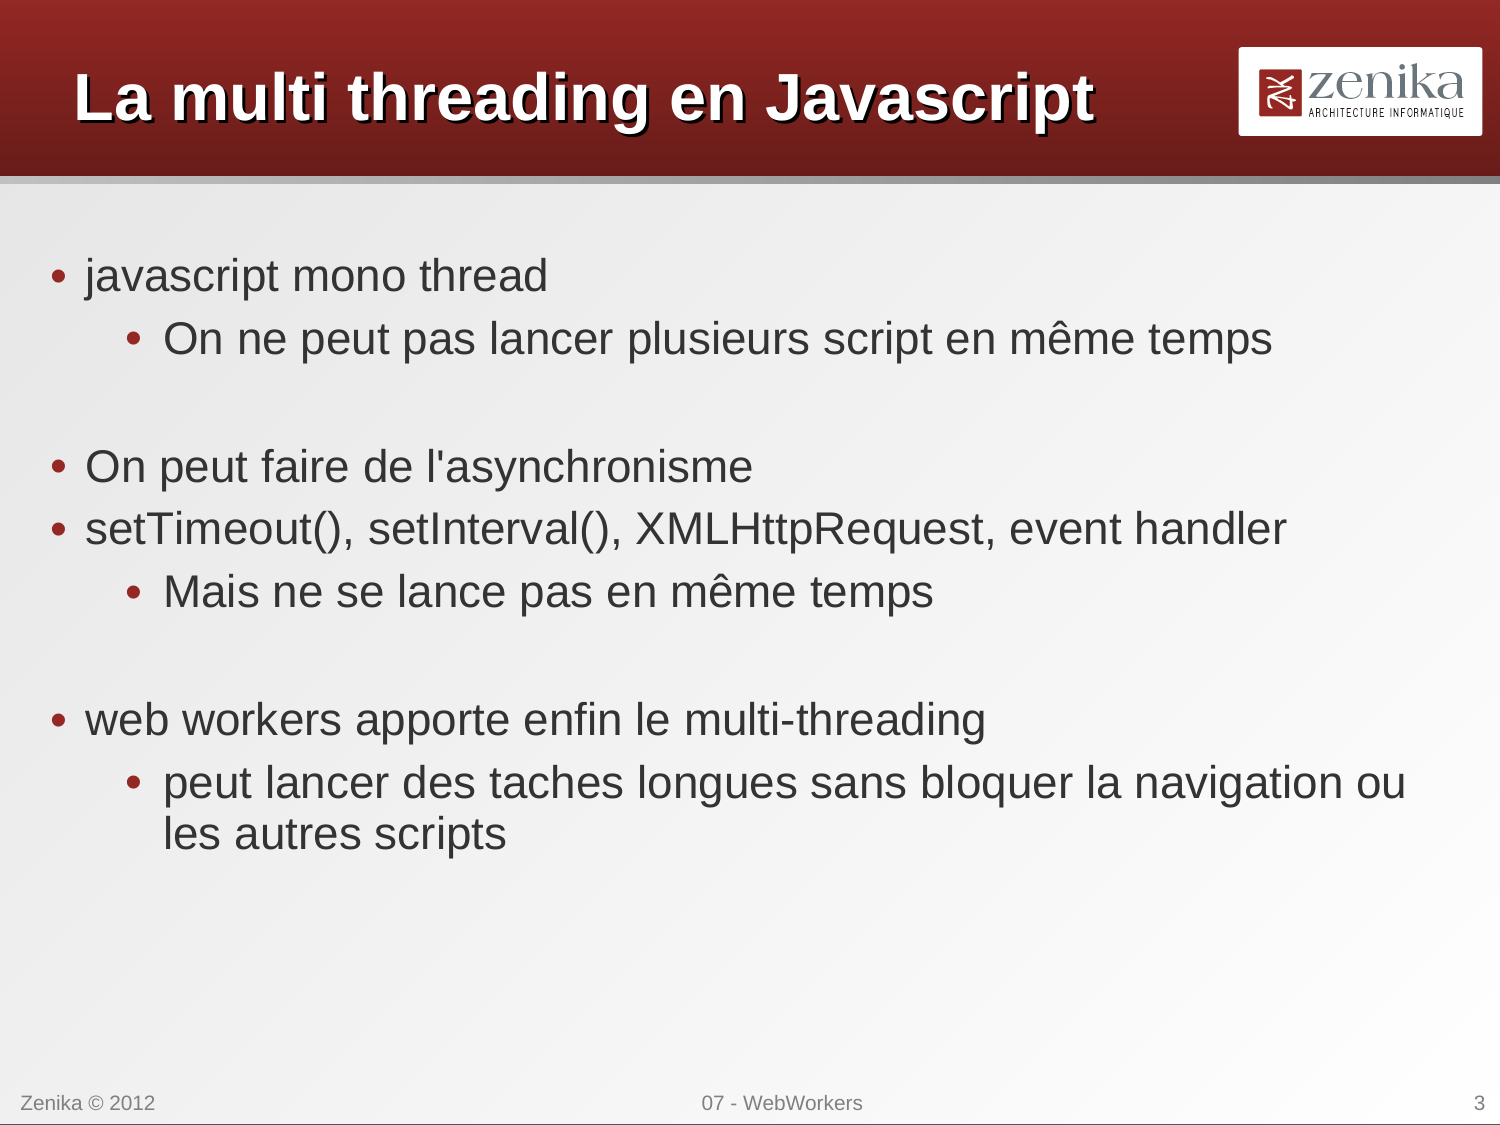

# La multi threading en Javascript
javascript mono thread
On ne peut pas lancer plusieurs script en même temps
On peut faire de l'asynchronisme
setTimeout(), setInterval(), XMLHttpRequest, event handler
Mais ne se lance pas en même temps
web workers apporte enfin le multi-threading
peut lancer des taches longues sans bloquer la navigation ou les autres scripts